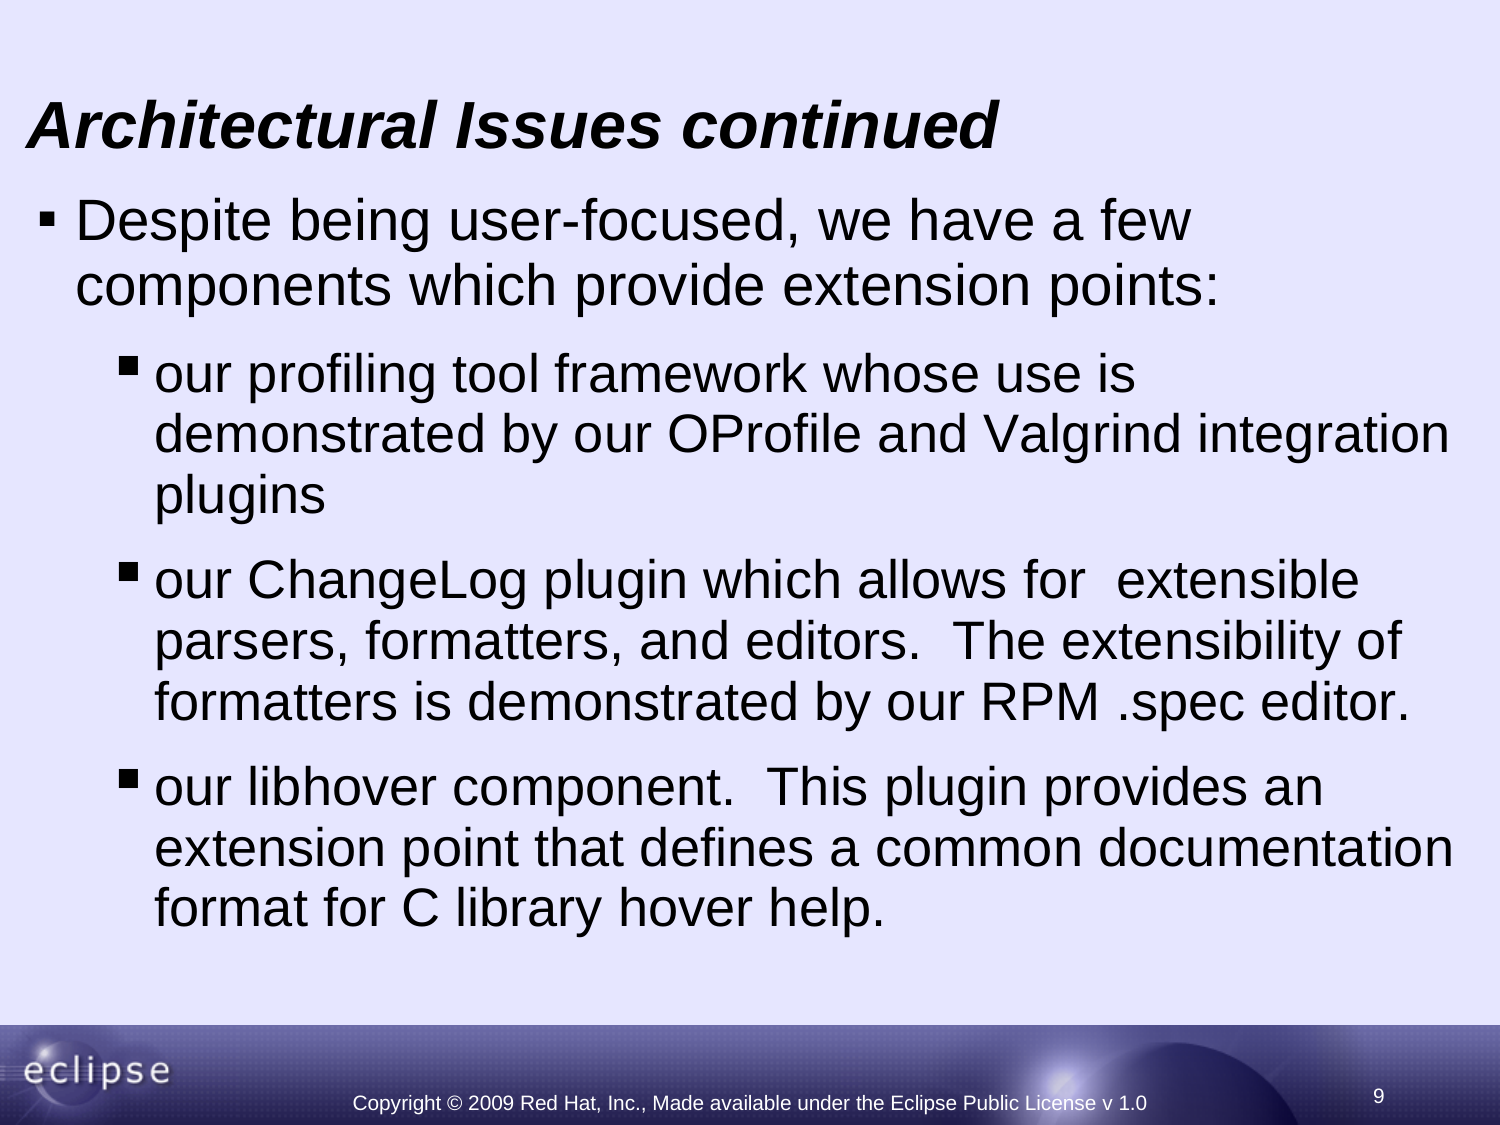

# Architectural Issues continued
Despite being user-focused, we have a few components which provide extension points:
our profiling tool framework whose use is demonstrated by our OProfile and Valgrind integration plugins
our ChangeLog plugin which allows for extensible parsers, formatters, and editors. The extensibility of formatters is demonstrated by our RPM .spec editor.
our libhover component. This plugin provides an extension point that defines a common documentation format for C library hover help.